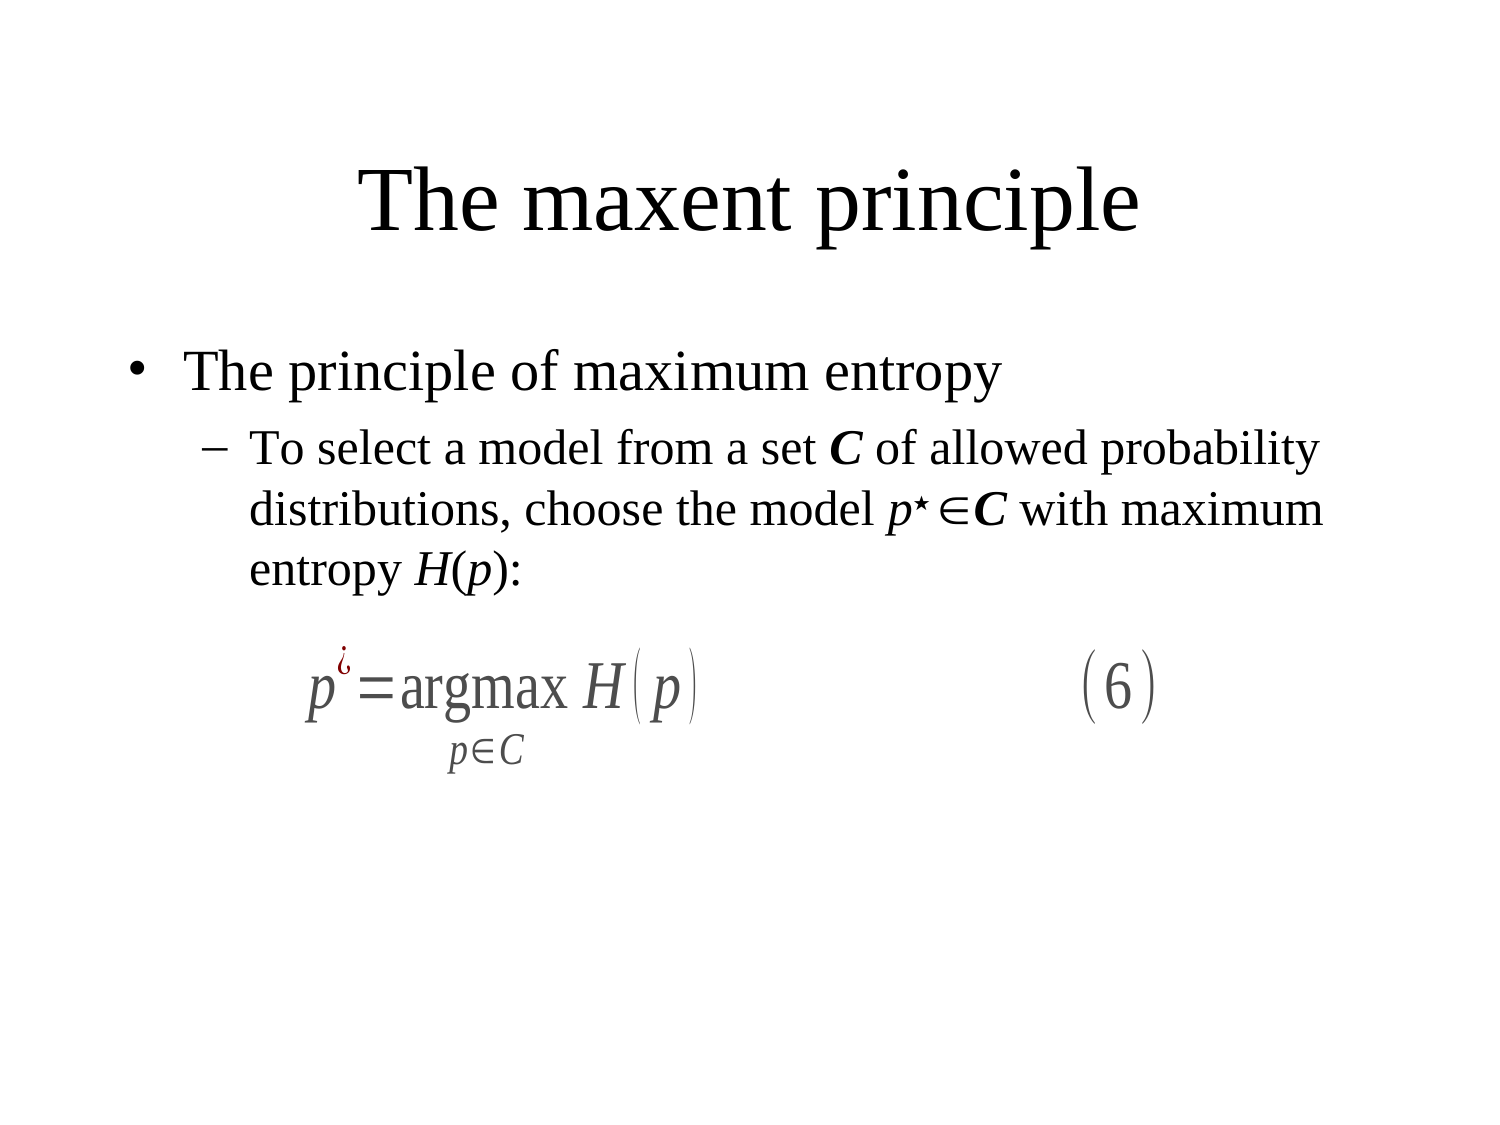

# The maxent principle
The principle of maximum entropy
To select a model from a set C of allowed probability distributions, choose the model p★ C with maximum entropy H(p):